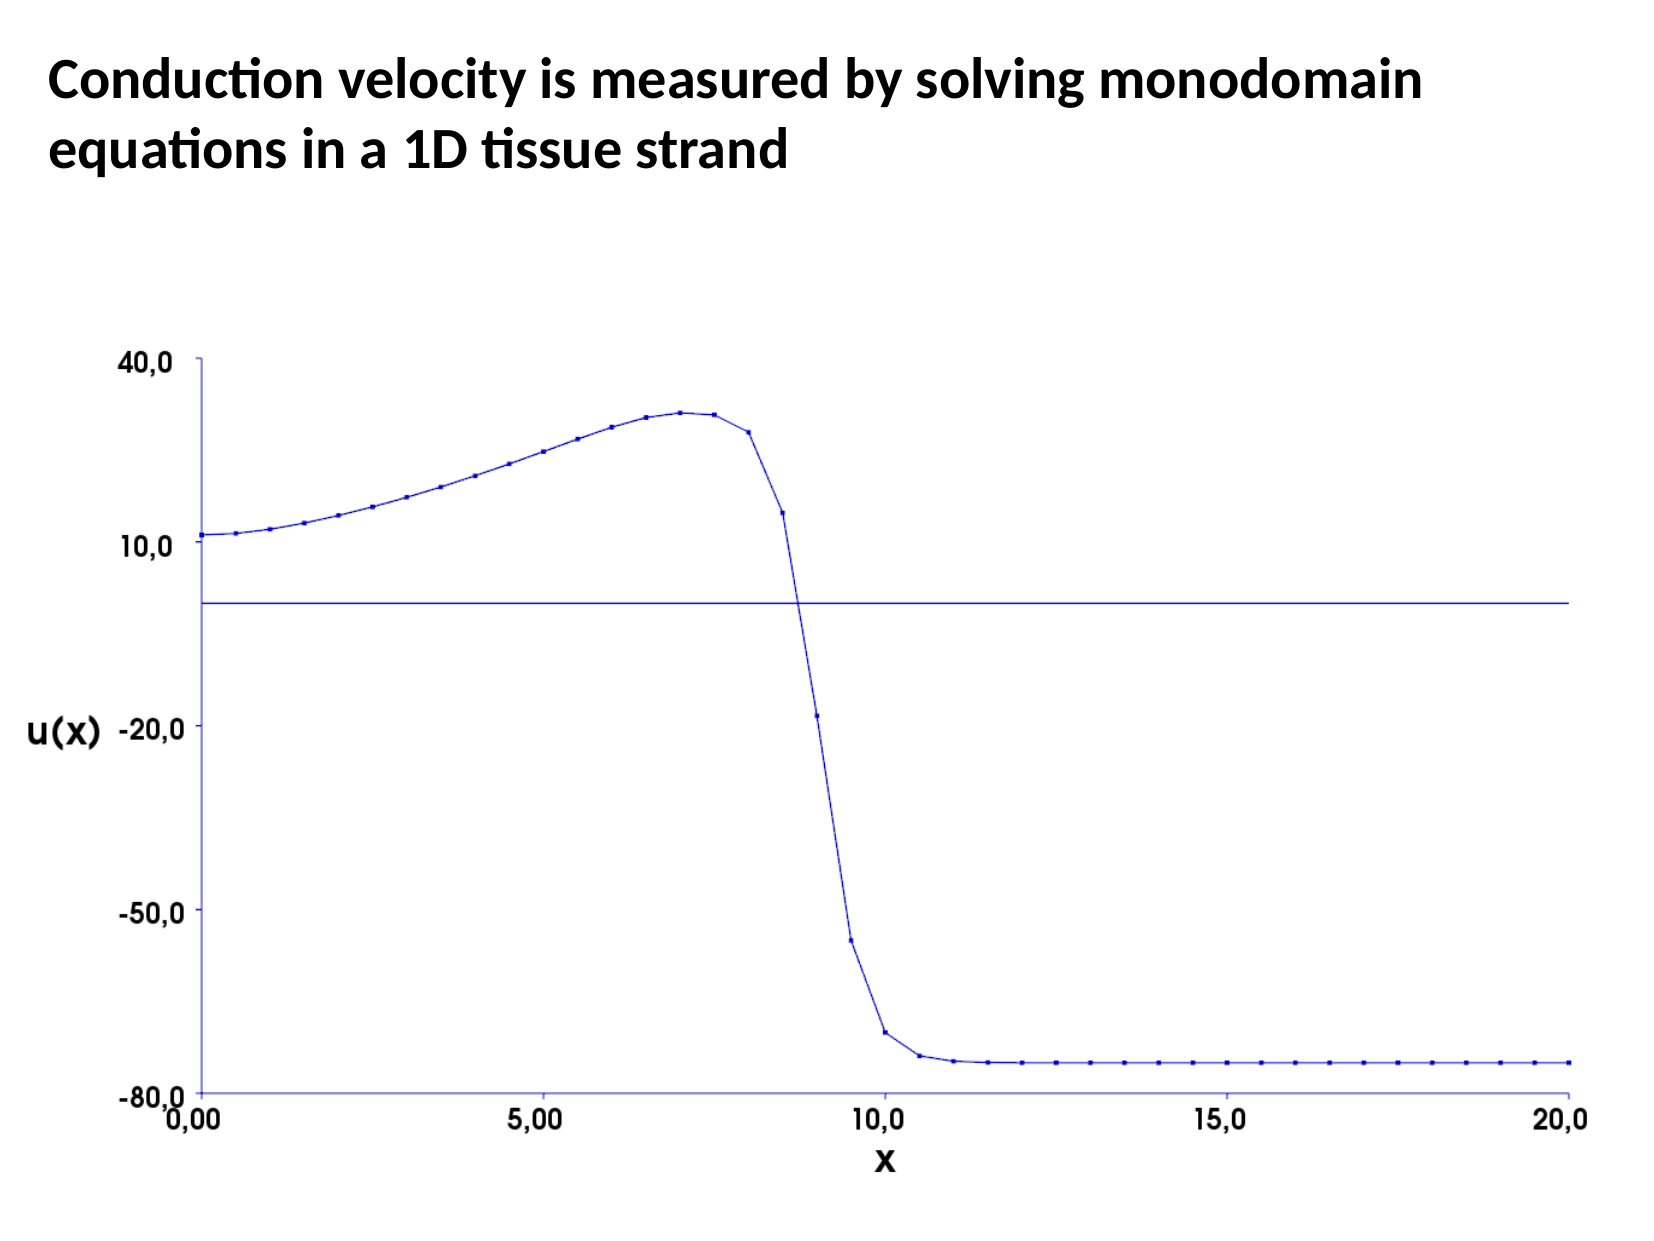

Conduction velocity is measured by solving monodomain equations in a 1D tissue strand